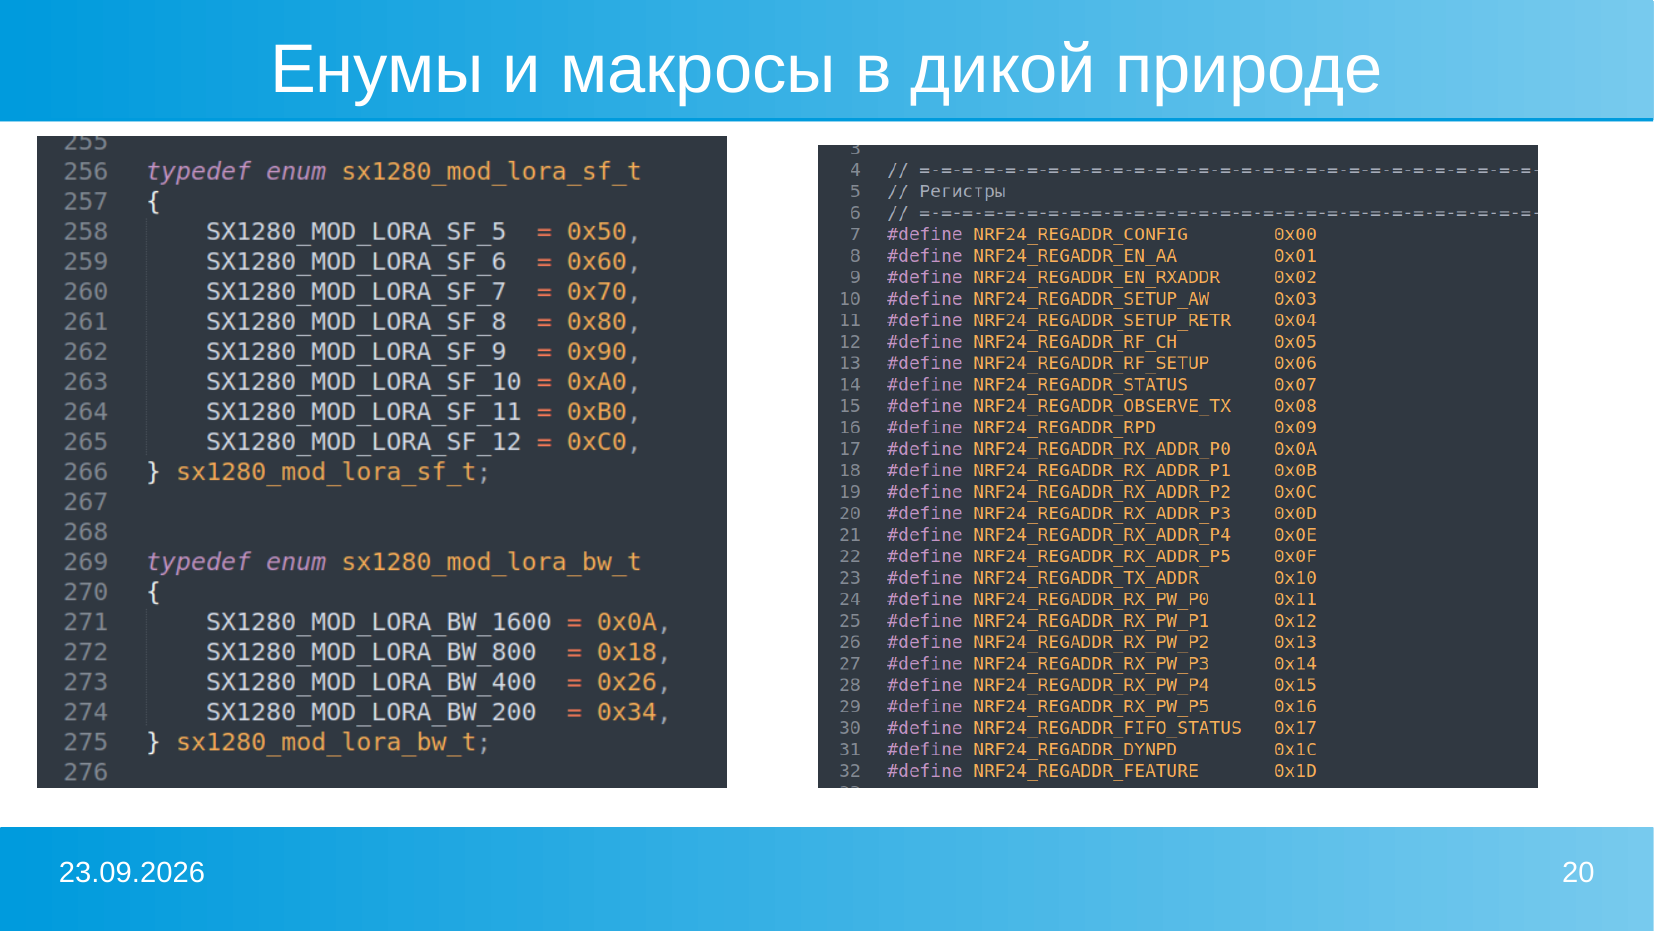

# Енумы и макросы в дикой природе
20